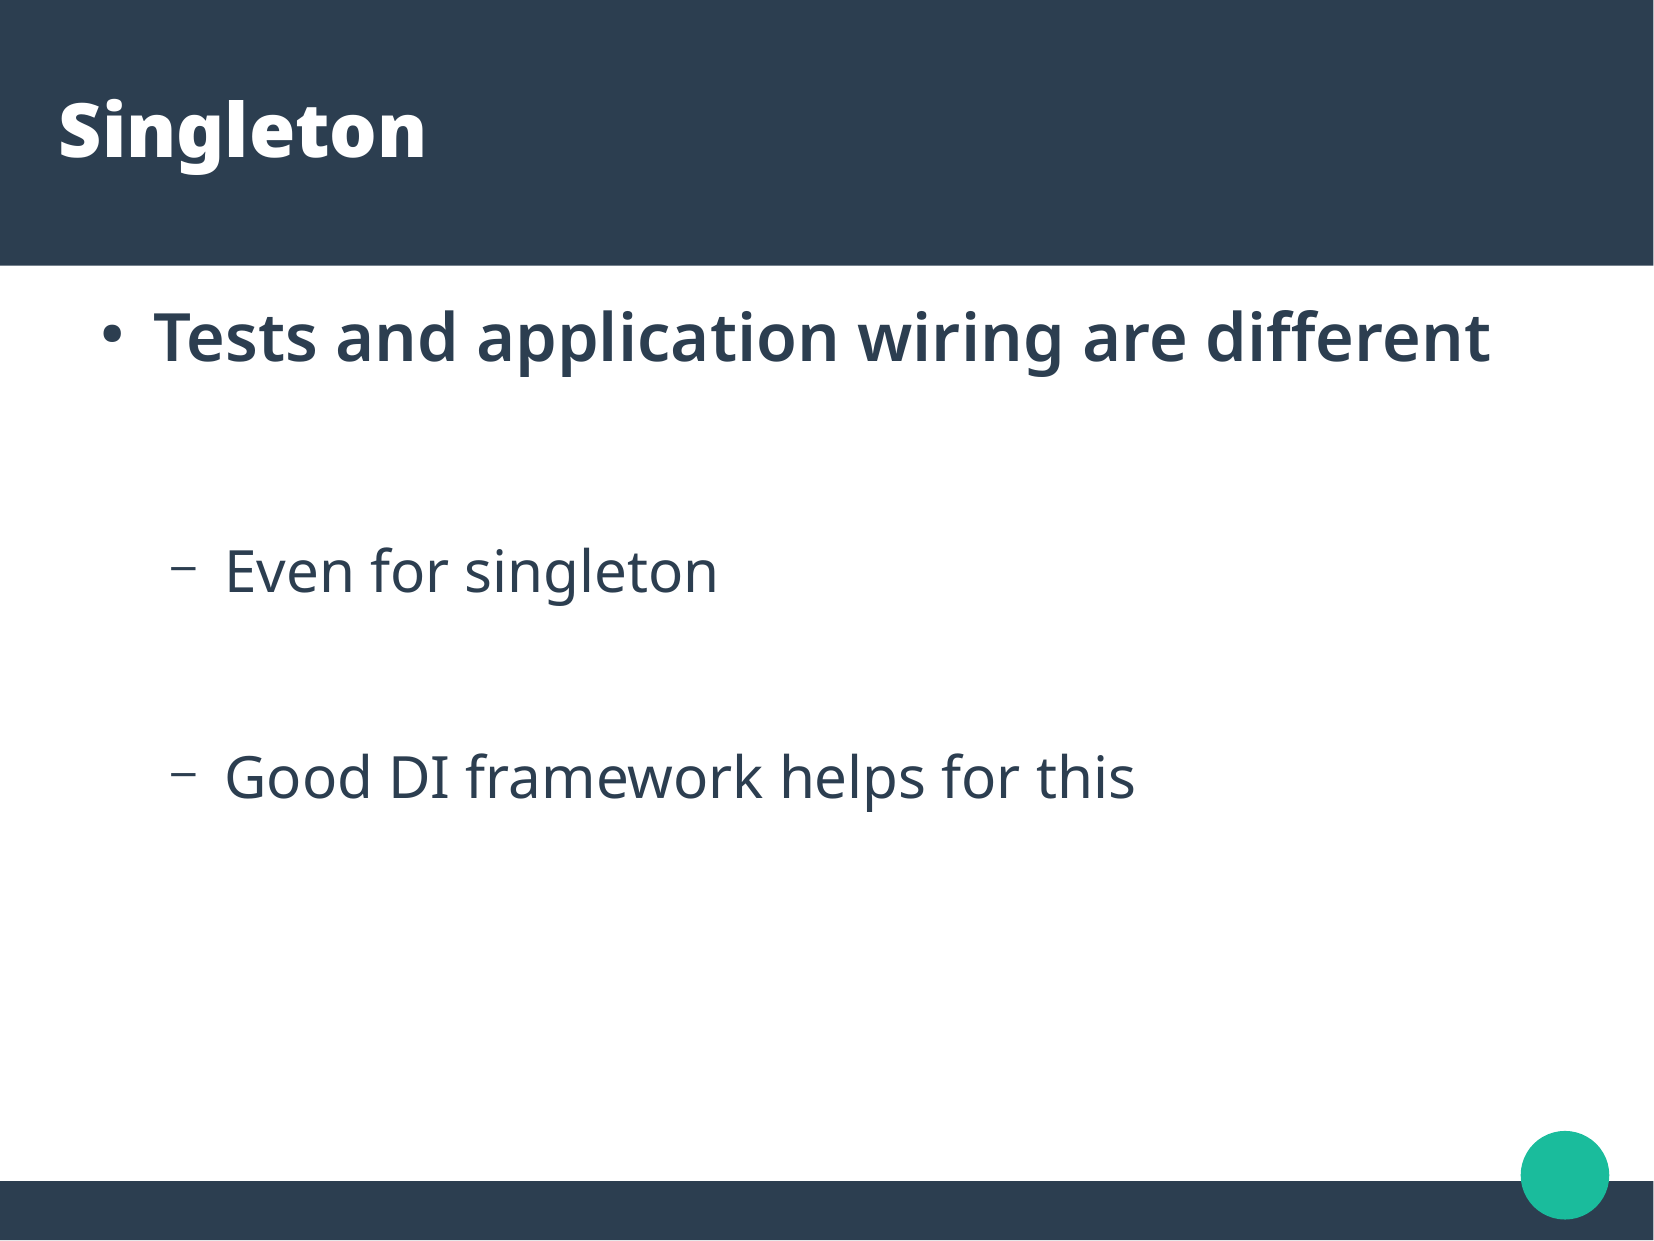

# Singleton
Tests and application wiring are different
Even for singleton
Good DI framework helps for this